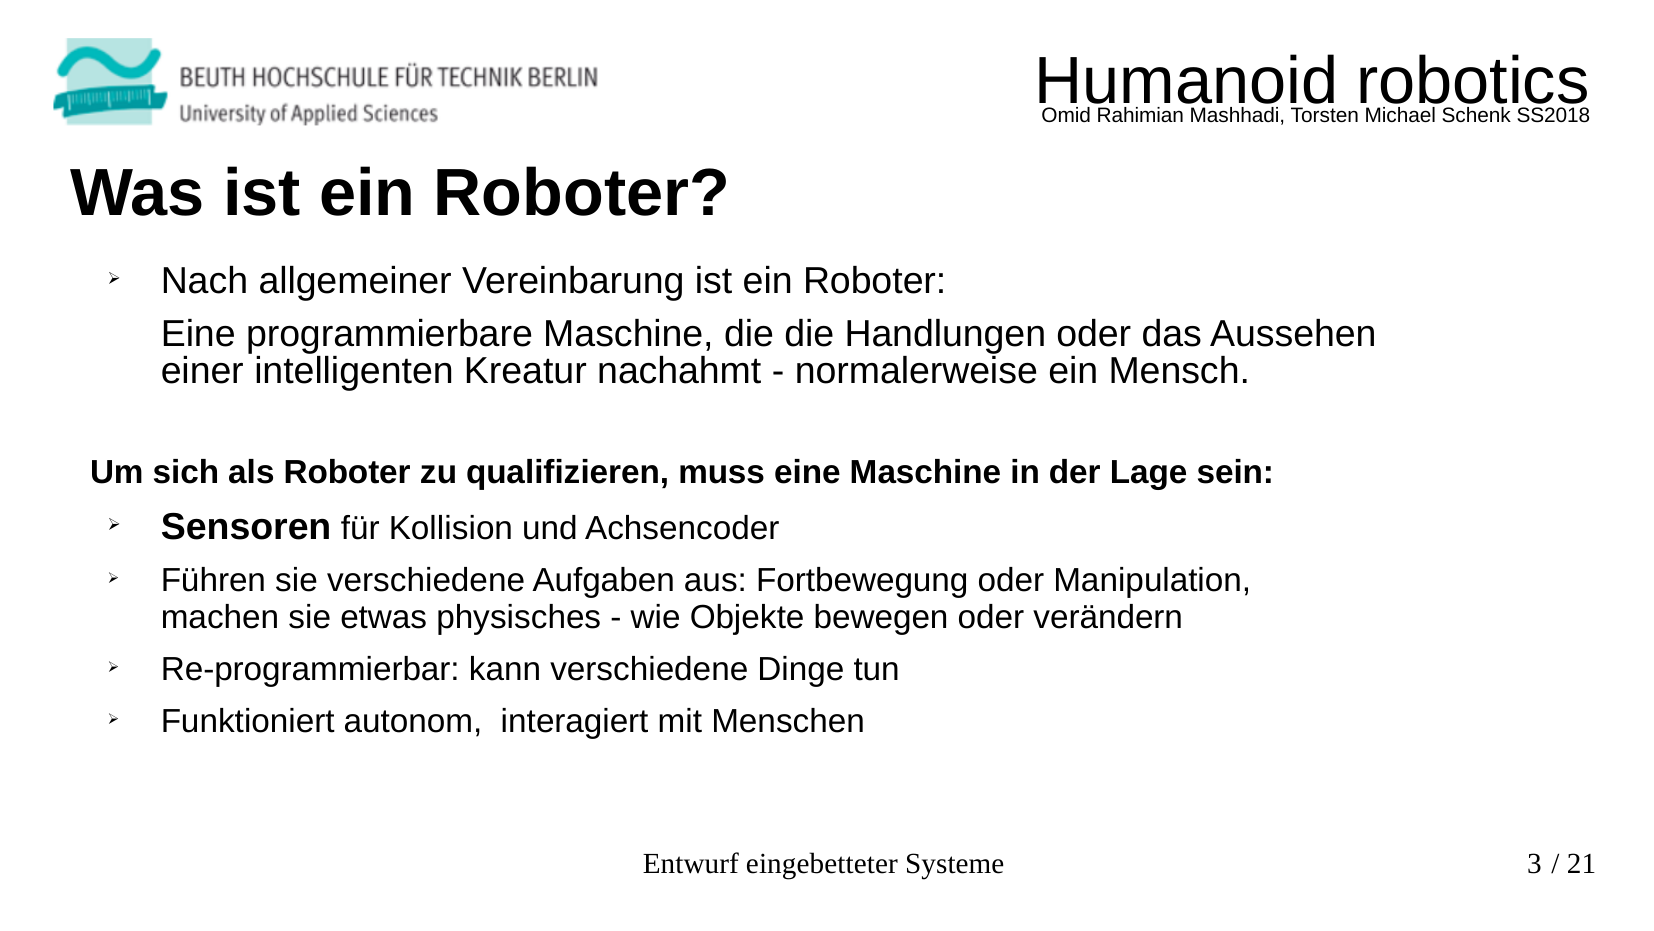

#
Humanoid robotics
Omid Rahimian Mashhadi, Torsten Michael Schenk SS2018
Was ist ein Roboter?
Nach allgemeiner Vereinbarung ist ein Roboter:
Eine programmierbare Maschine, die die Handlungen oder das Aussehen einer intelligenten Kreatur nachahmt - normalerweise ein Mensch.
Um sich als Roboter zu qualifizieren, muss eine Maschine in der Lage sein:
Sensoren für Kollision und Achsencoder
Führen sie verschiedene Aufgaben aus: Fortbewegung oder Manipulation, 	 machen sie etwas physisches - wie Objekte bewegen oder verändern
Re-programmierbar: kann verschiedene Dinge tun
Funktioniert autonom, interagiert mit Menschen
 / 21
Entwurf eingebetteter Systeme
3